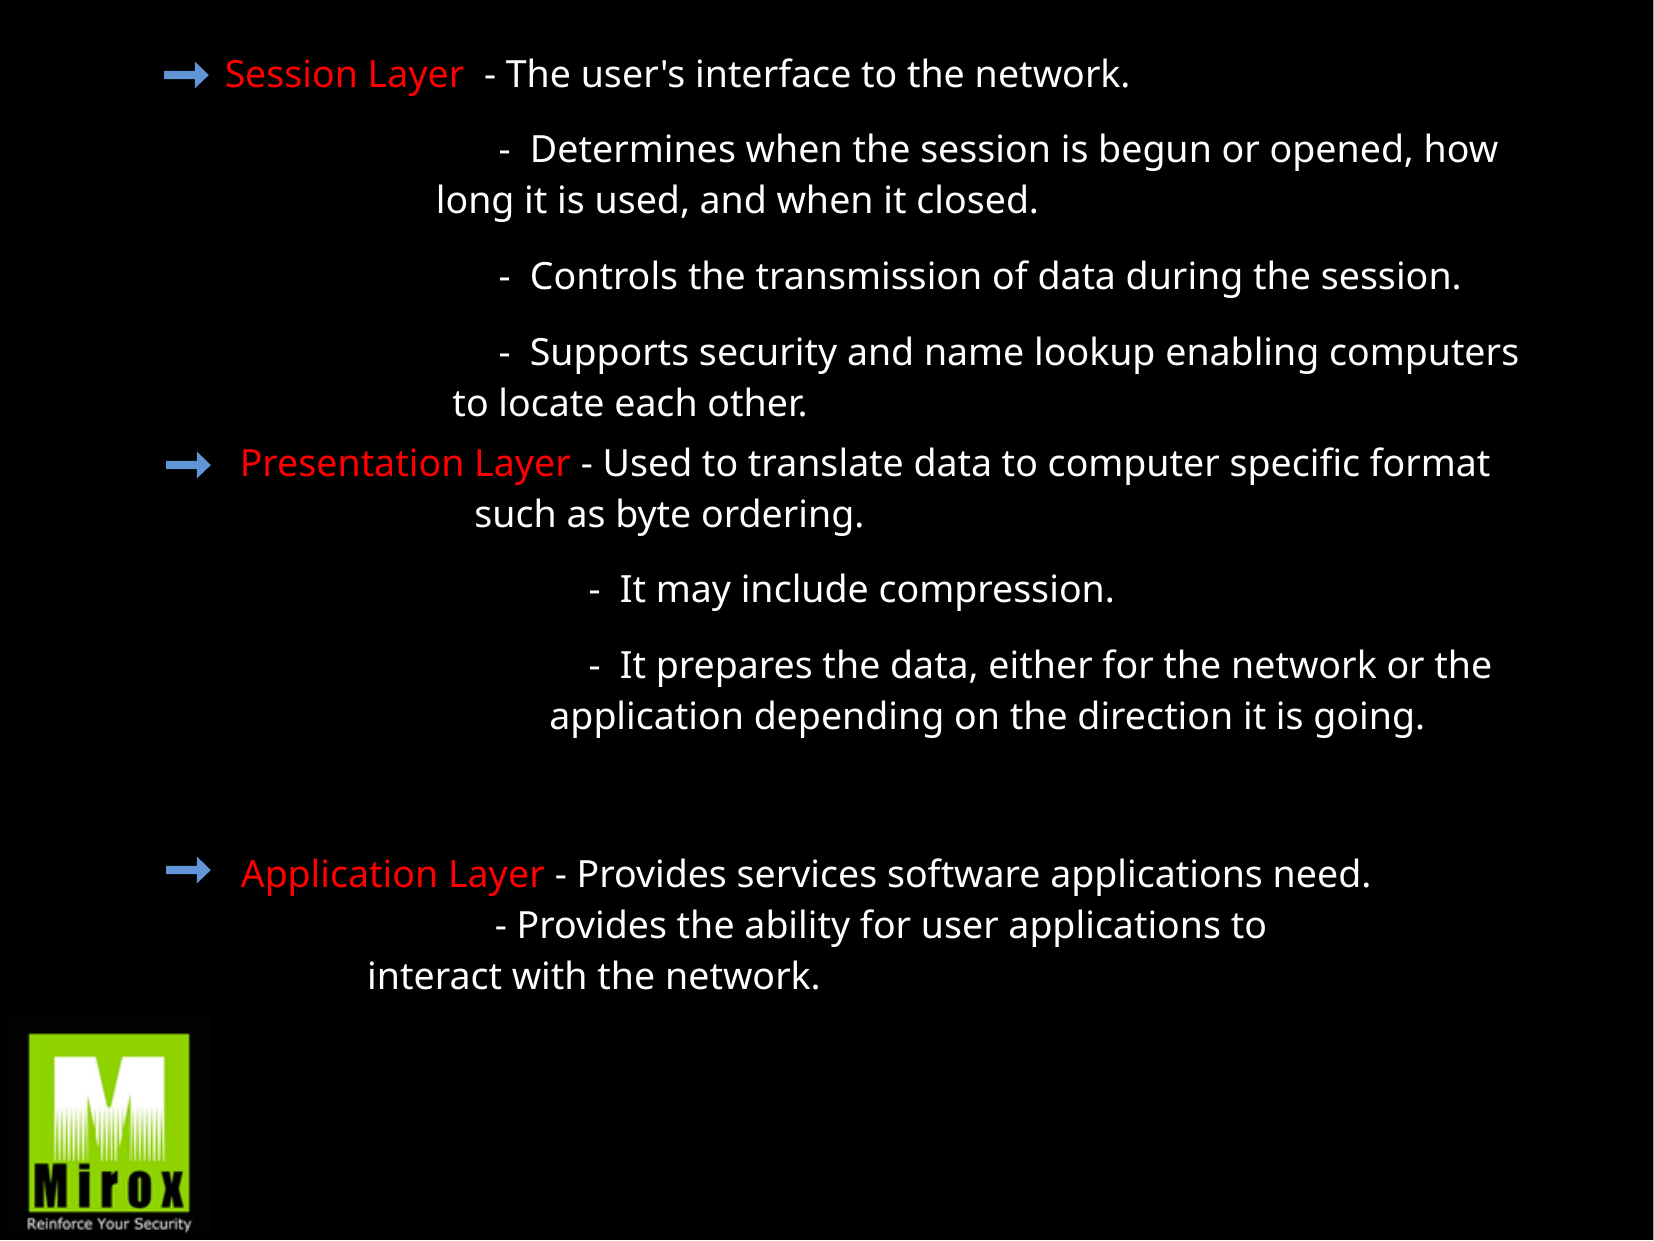

Session Layer - The user's interface to the network.
			 - Determines when the session is begun or opened, how 	 	 long it is used, and when it closed.
			 - Controls the transmission of data during the session.
			 - Supports security and name lookup enabling computers 			 to locate each other.
Presentation Layer - Used to translate data to computer specific format 					 such as byte ordering.
				 - It may include compression.
				 - It prepares the data, either for the network or the 						 application depending on the direction it is going.
Application Layer - Provides services software applications need. 				 - Provides the ability for user applications to 			 interact with the network.